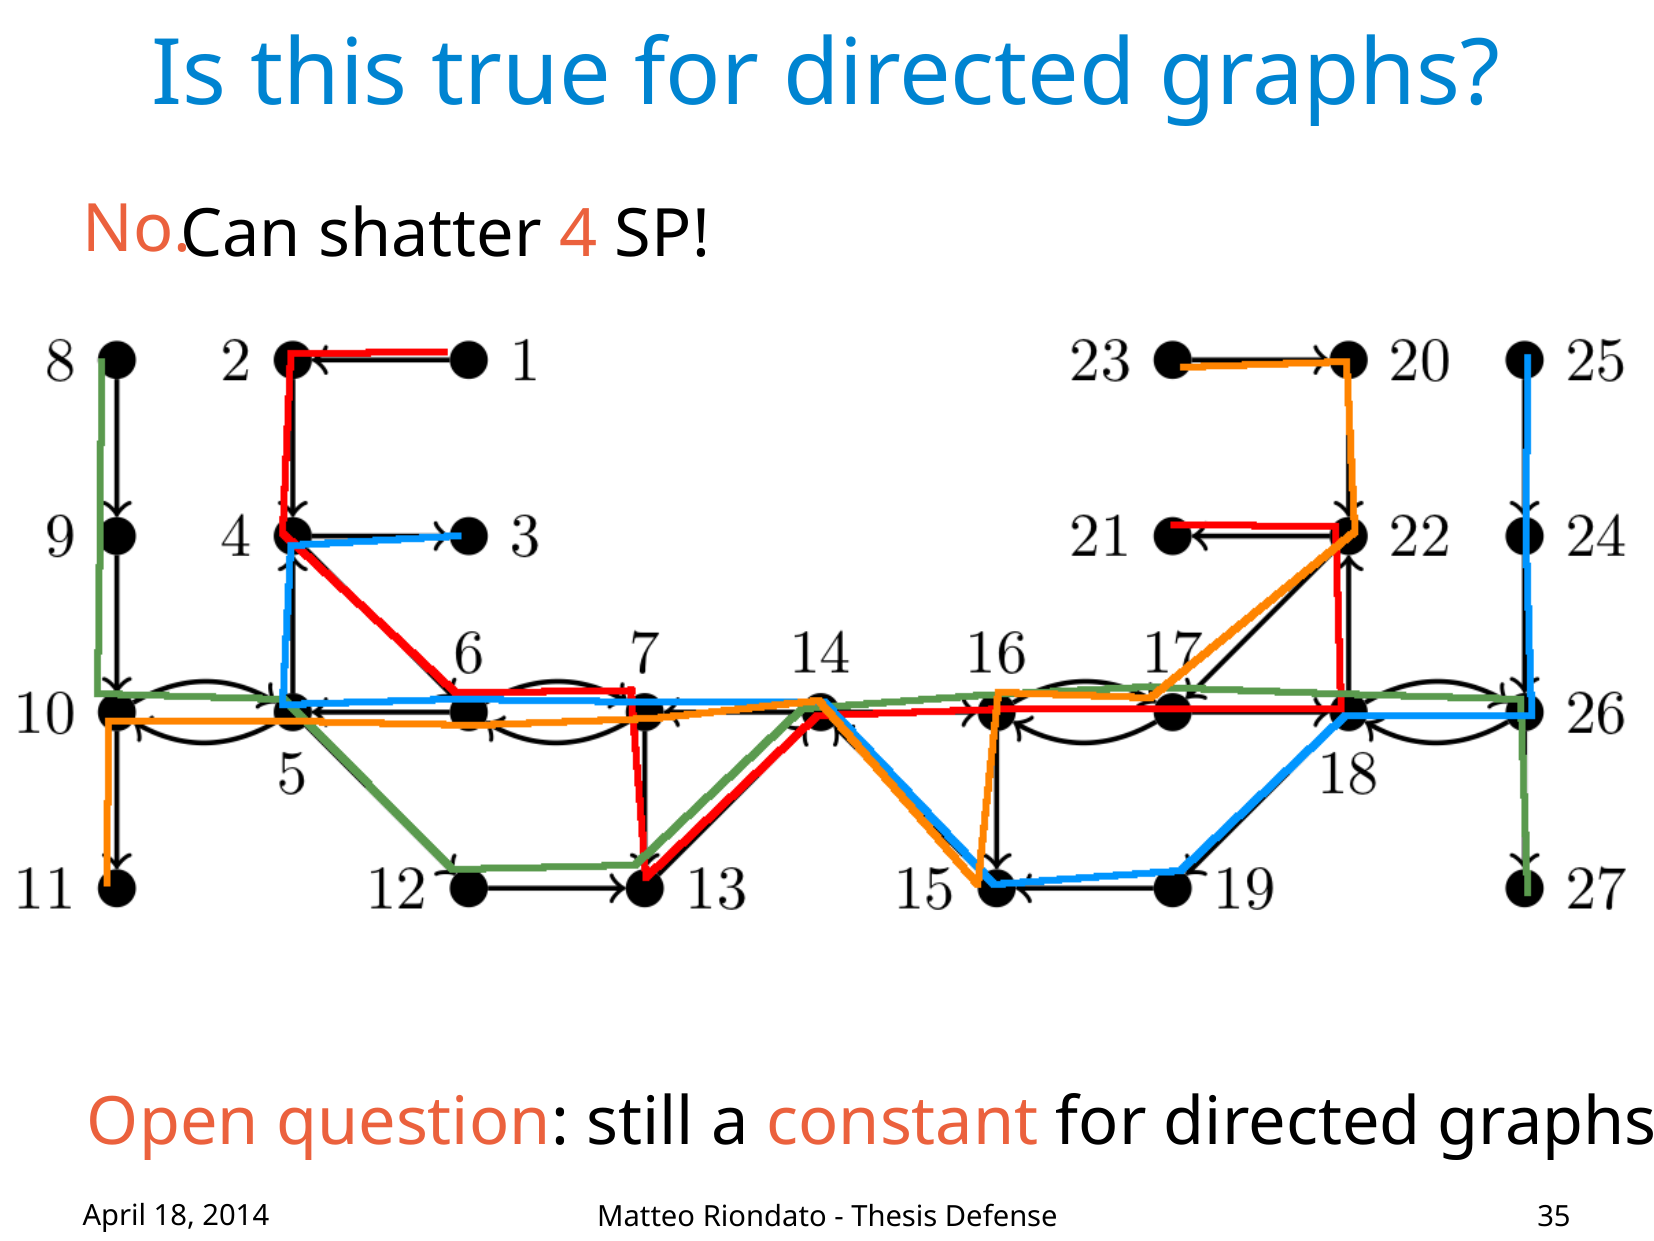

# Is this true for directed graphs?
Can shatter 4 SP!
Open question: still a constant for directed graphs? (6?)
No.
April 18, 2014
Matteo Riondato - Thesis Defense
35